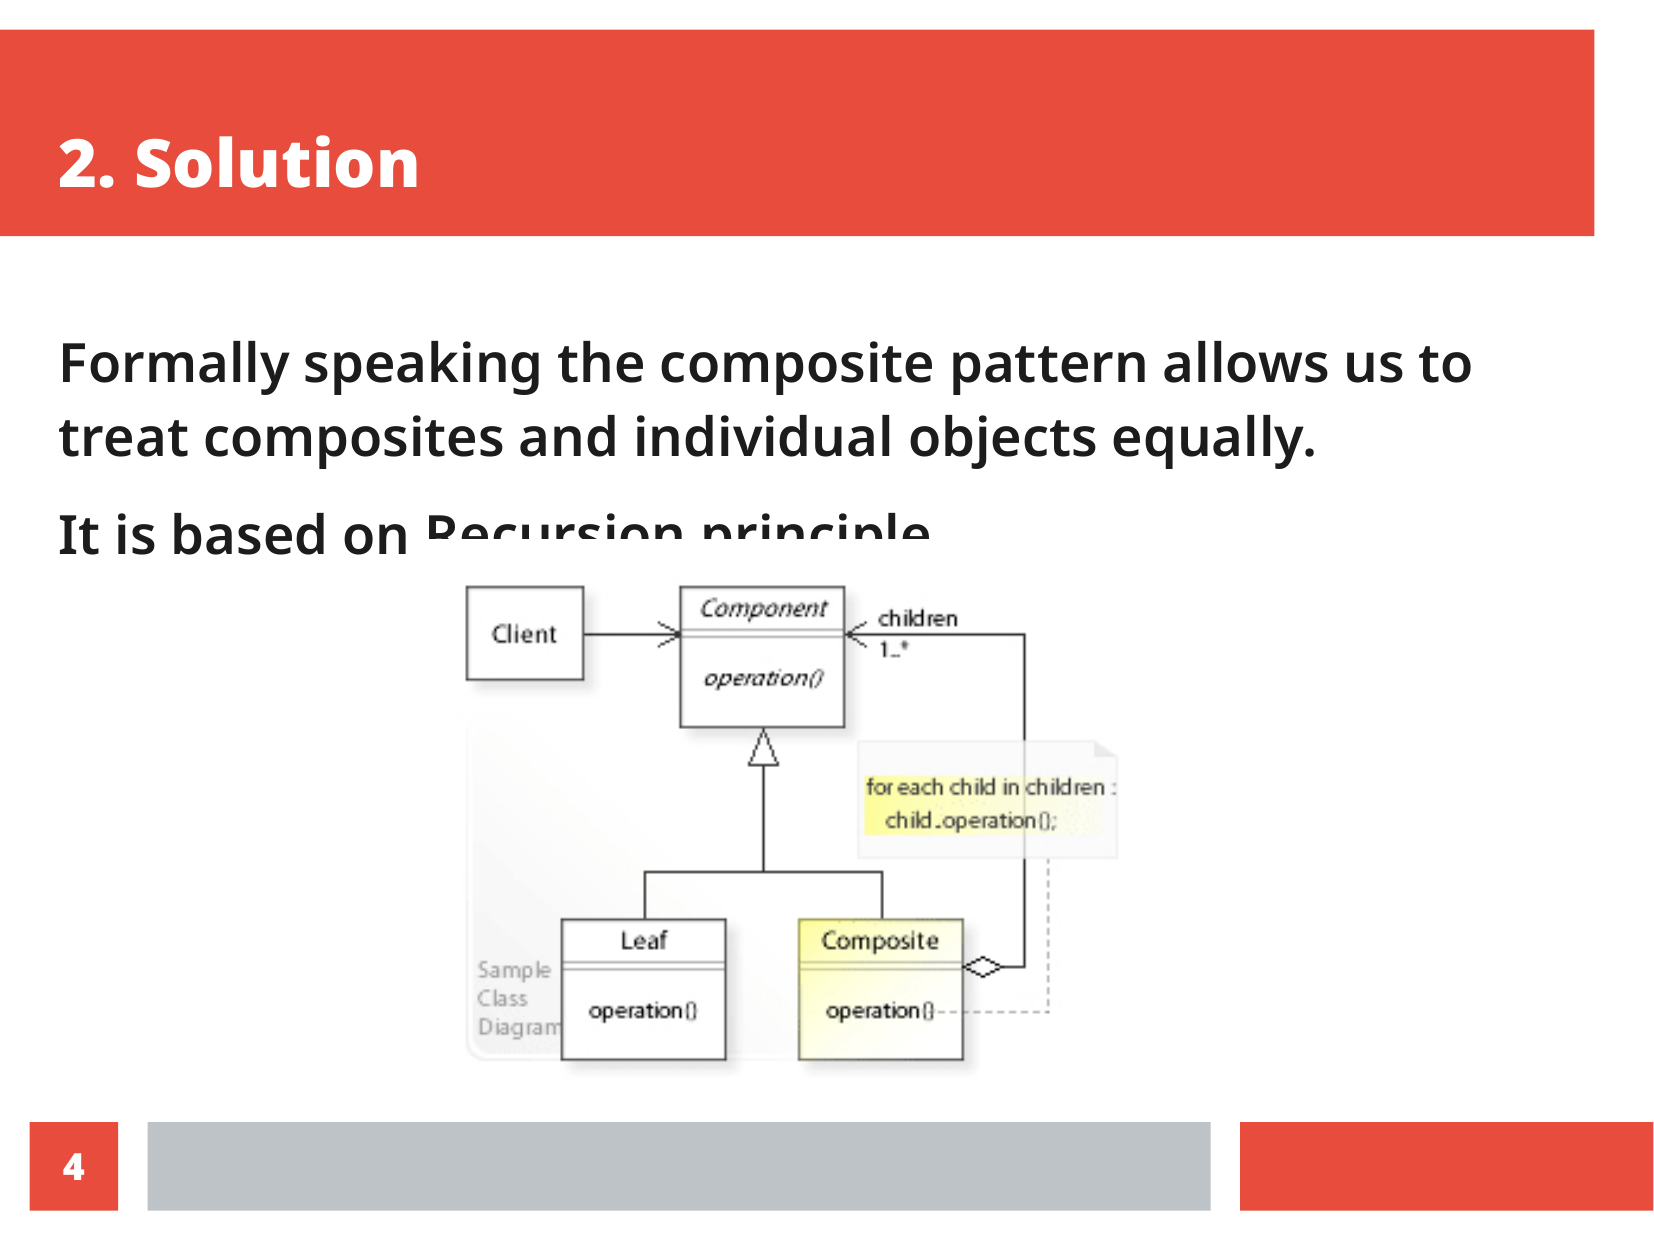

# 2. Solution
Formally speaking the composite pattern allows us to treat composites and individual objects equally.
It is based on Recursion principle.
4